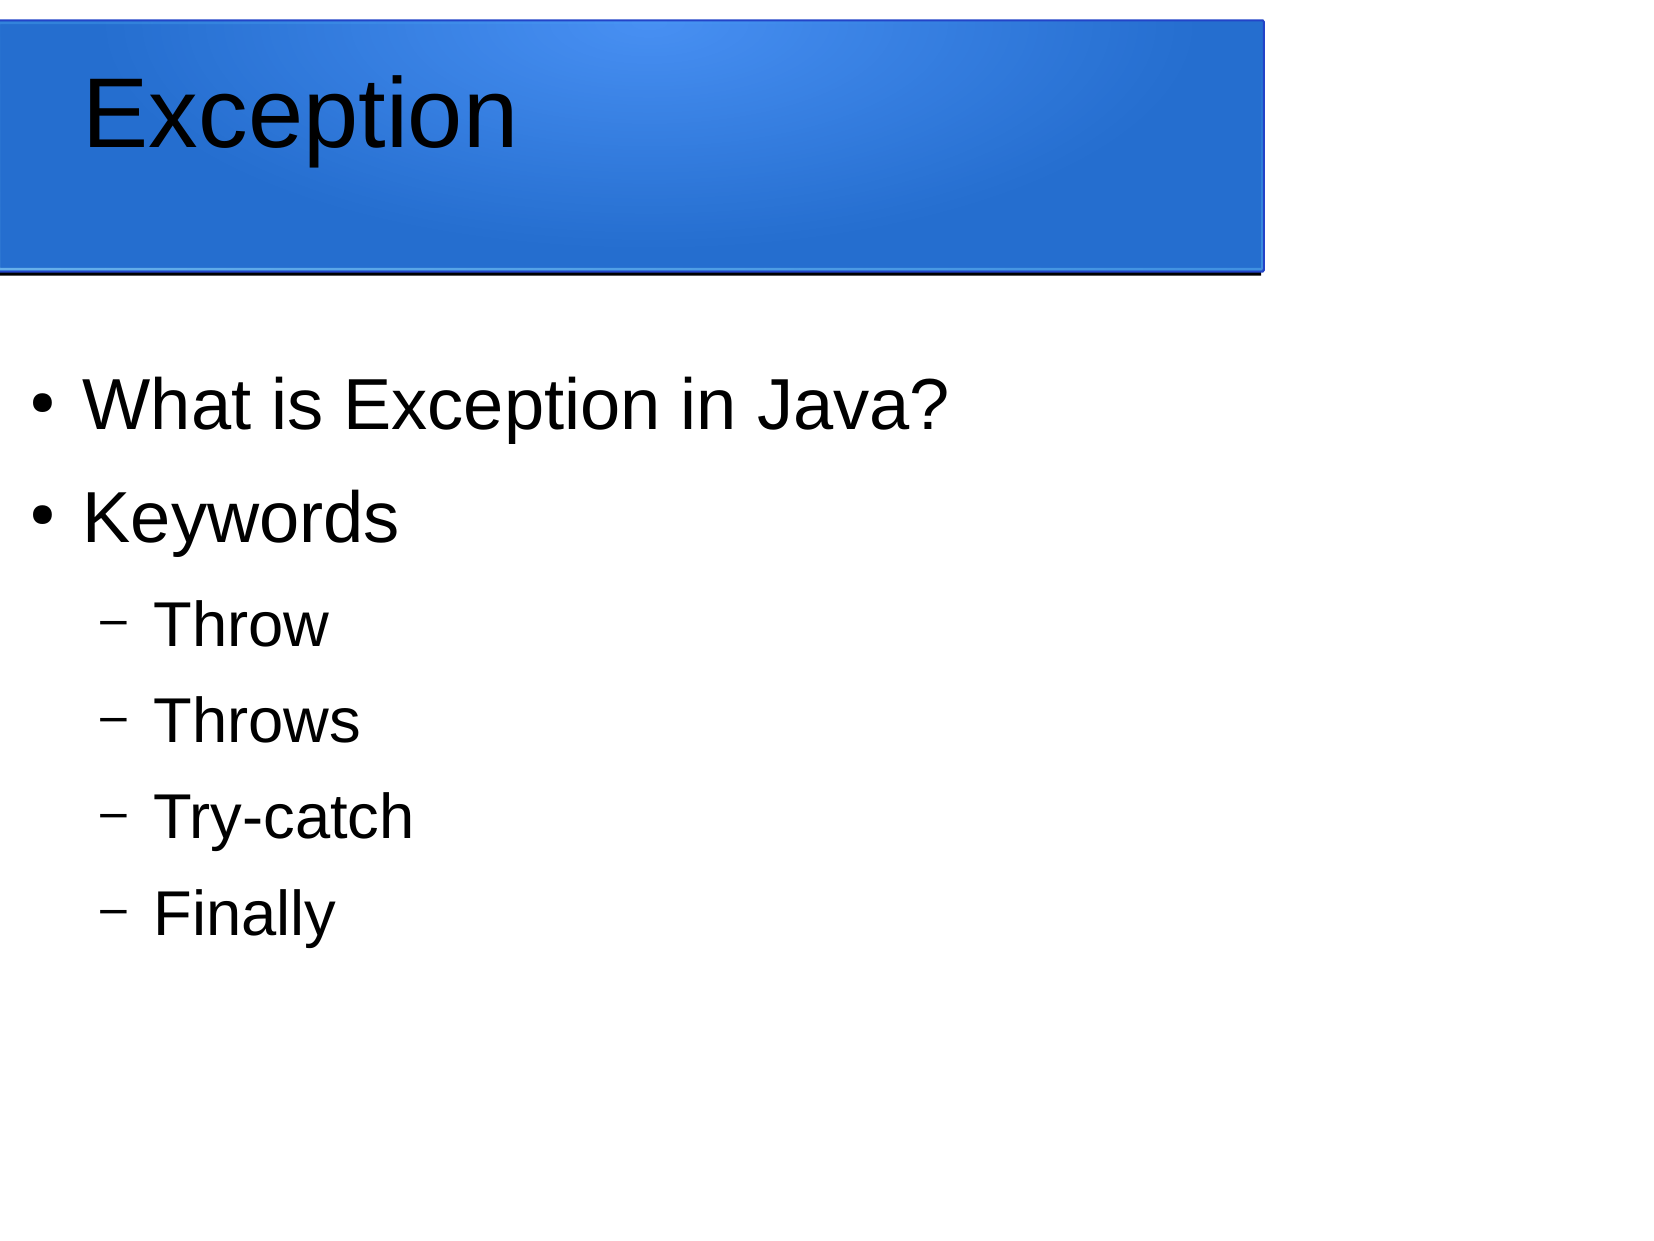

# Exception
What is Exception in Java?
Keywords
Throw
Throws
Try-catch
Finally